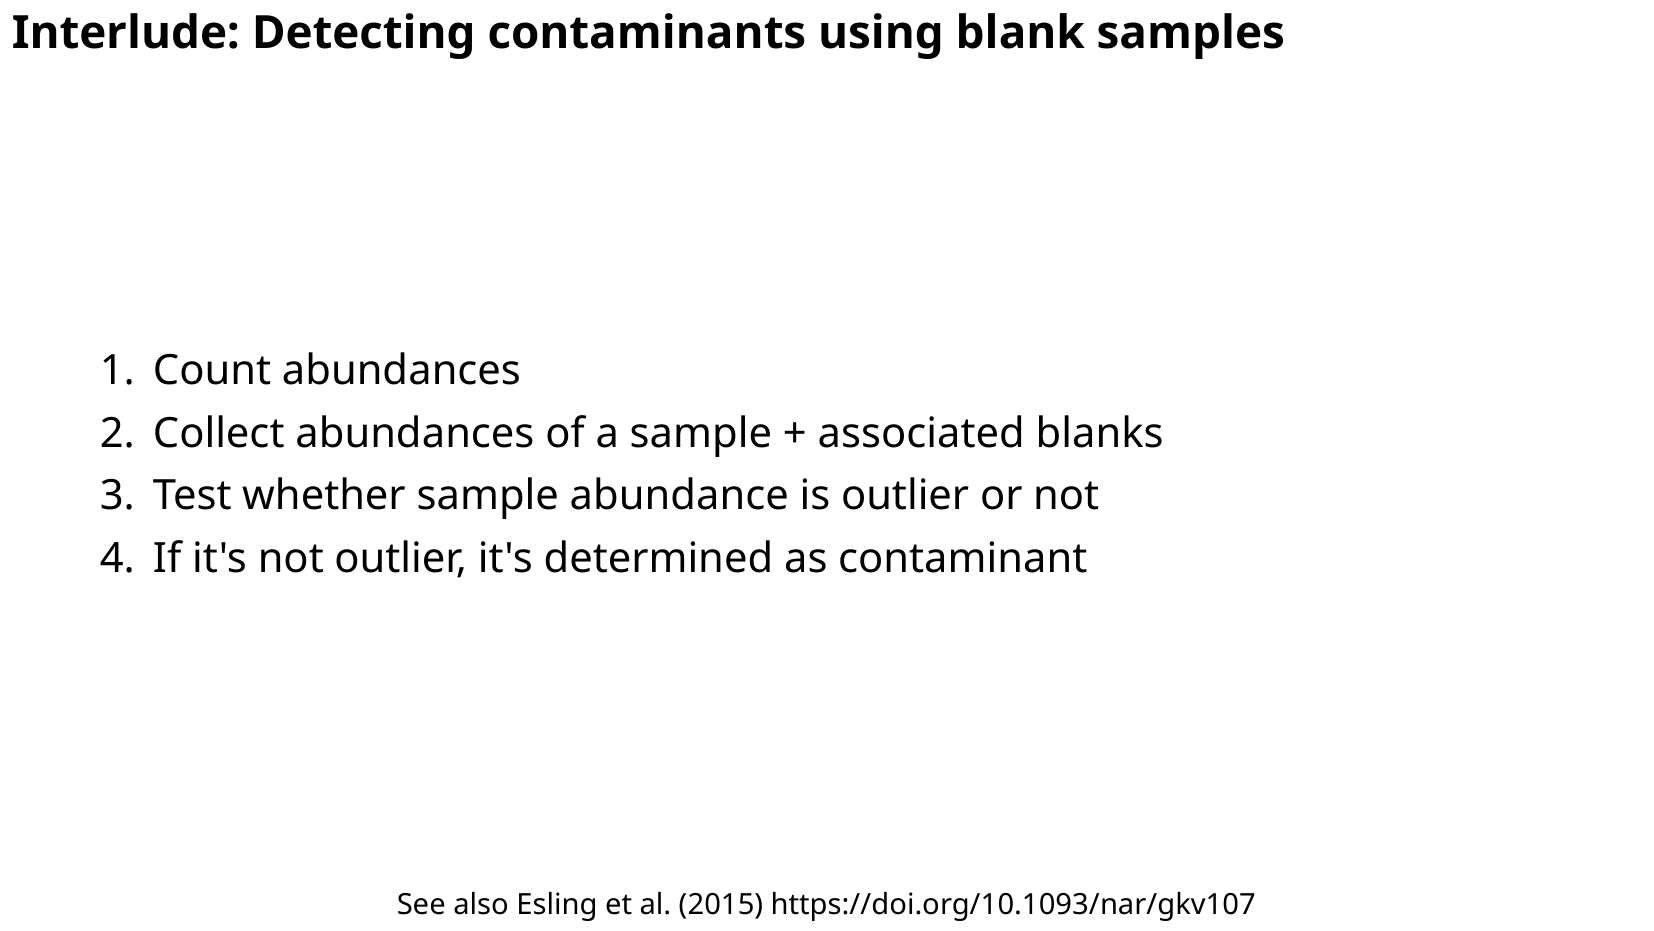

# Interlude: Detecting contaminants using blank samples
Count abundances
Collect abundances of a sample + associated blanks
Test whether sample abundance is outlier or not
If it's not outlier, it's determined as contaminant
See also Esling et al. (2015) https://doi.org/10.1093/nar/gkv107